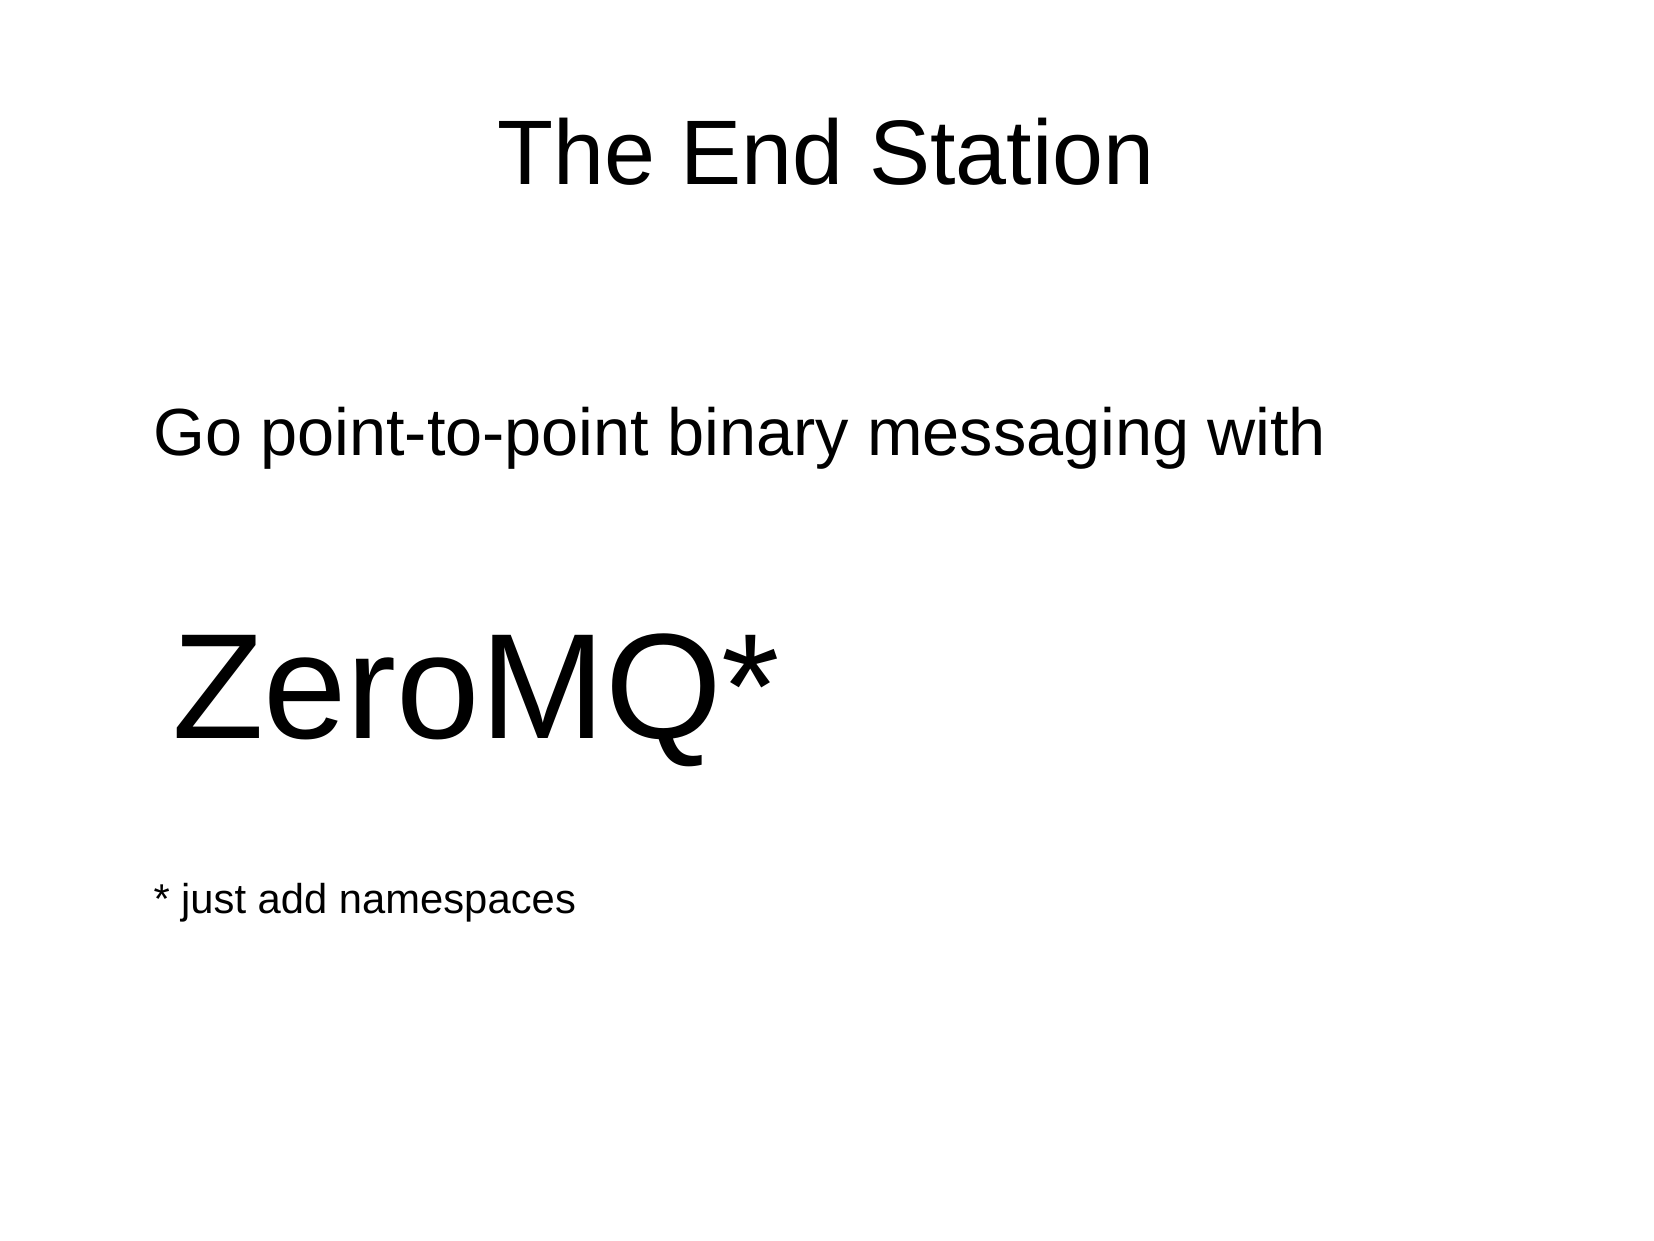

# The End Station
Go point-to-point binary messaging with
 ZeroMQ*
* just add namespaces